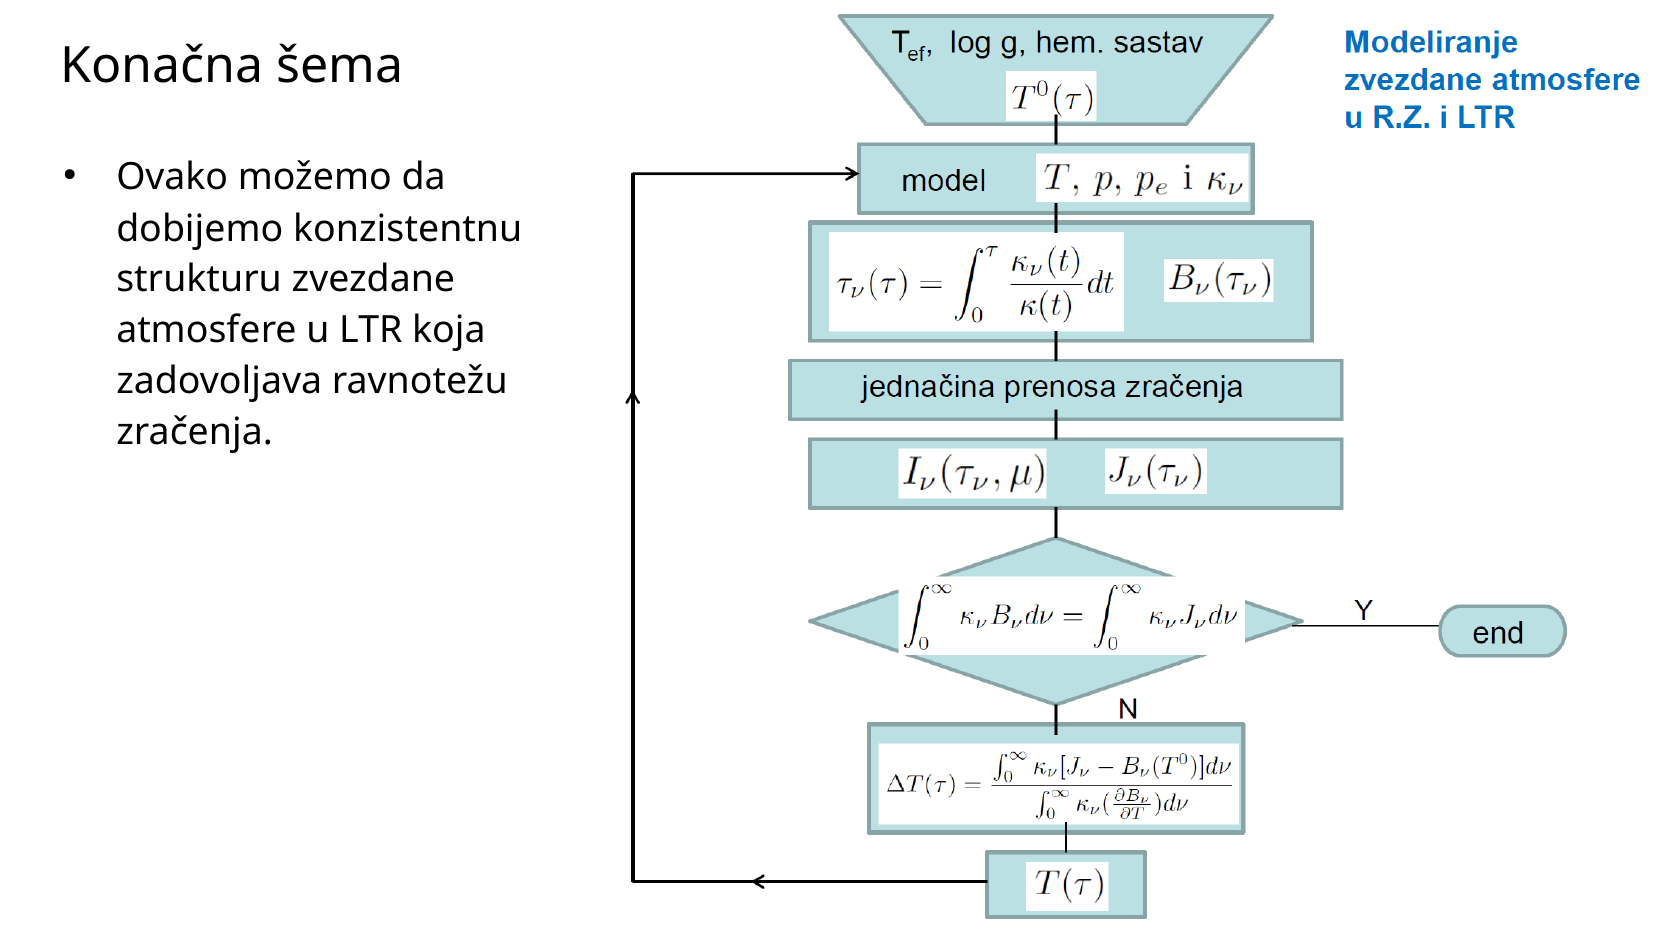

# Konačna šema
Ovako možemo da dobijemo konzistentnu strukturu zvezdane atmosfere u LTR koja zadovoljava ravnotežu zračenja.